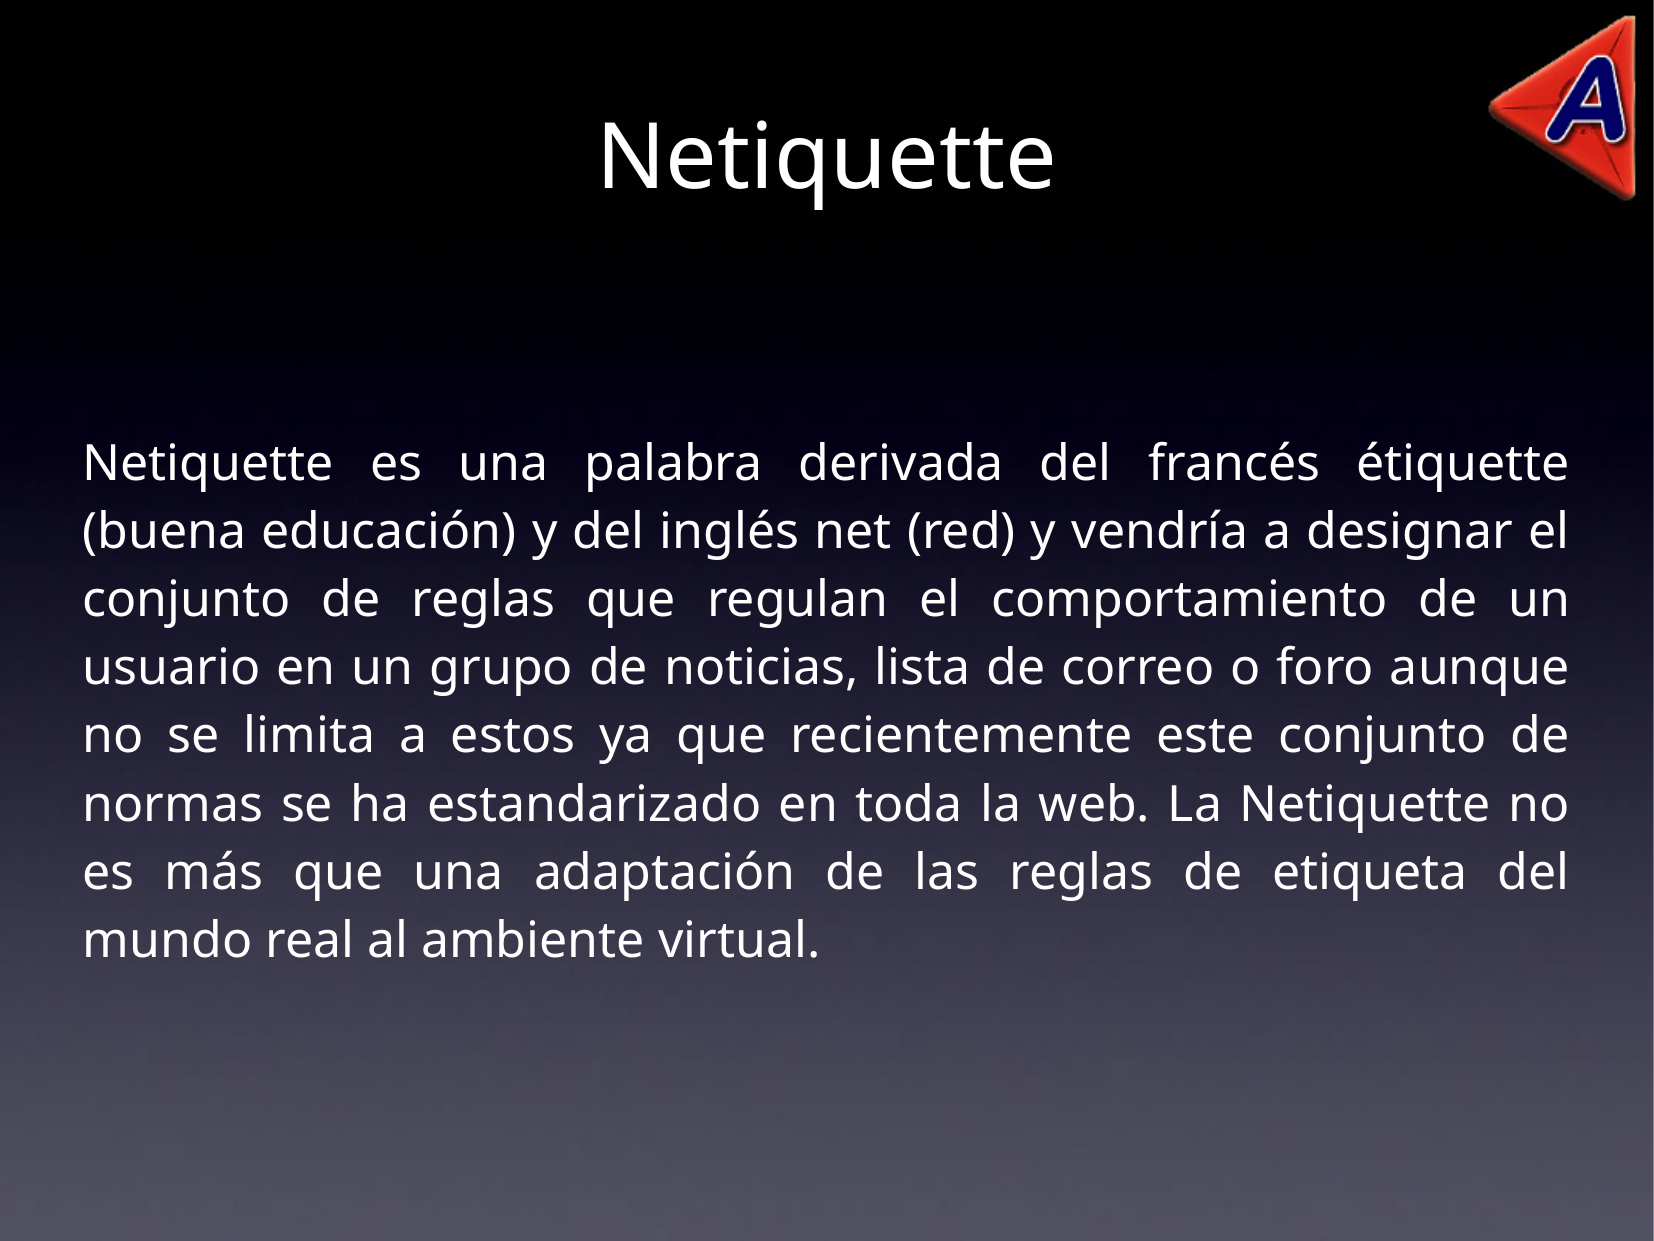

Netiquette
# Netiquette es una palabra derivada del francés étiquette (buena educación) y del inglés net (red) y vendría a designar el conjunto de reglas que regulan el comportamiento de un usuario en un grupo de noticias, lista de correo o foro aunque no se limita a estos ya que recientemente este conjunto de normas se ha estandarizado en toda la web. La Netiquette no es más que una adaptación de las reglas de etiqueta del mundo real al ambiente virtual.